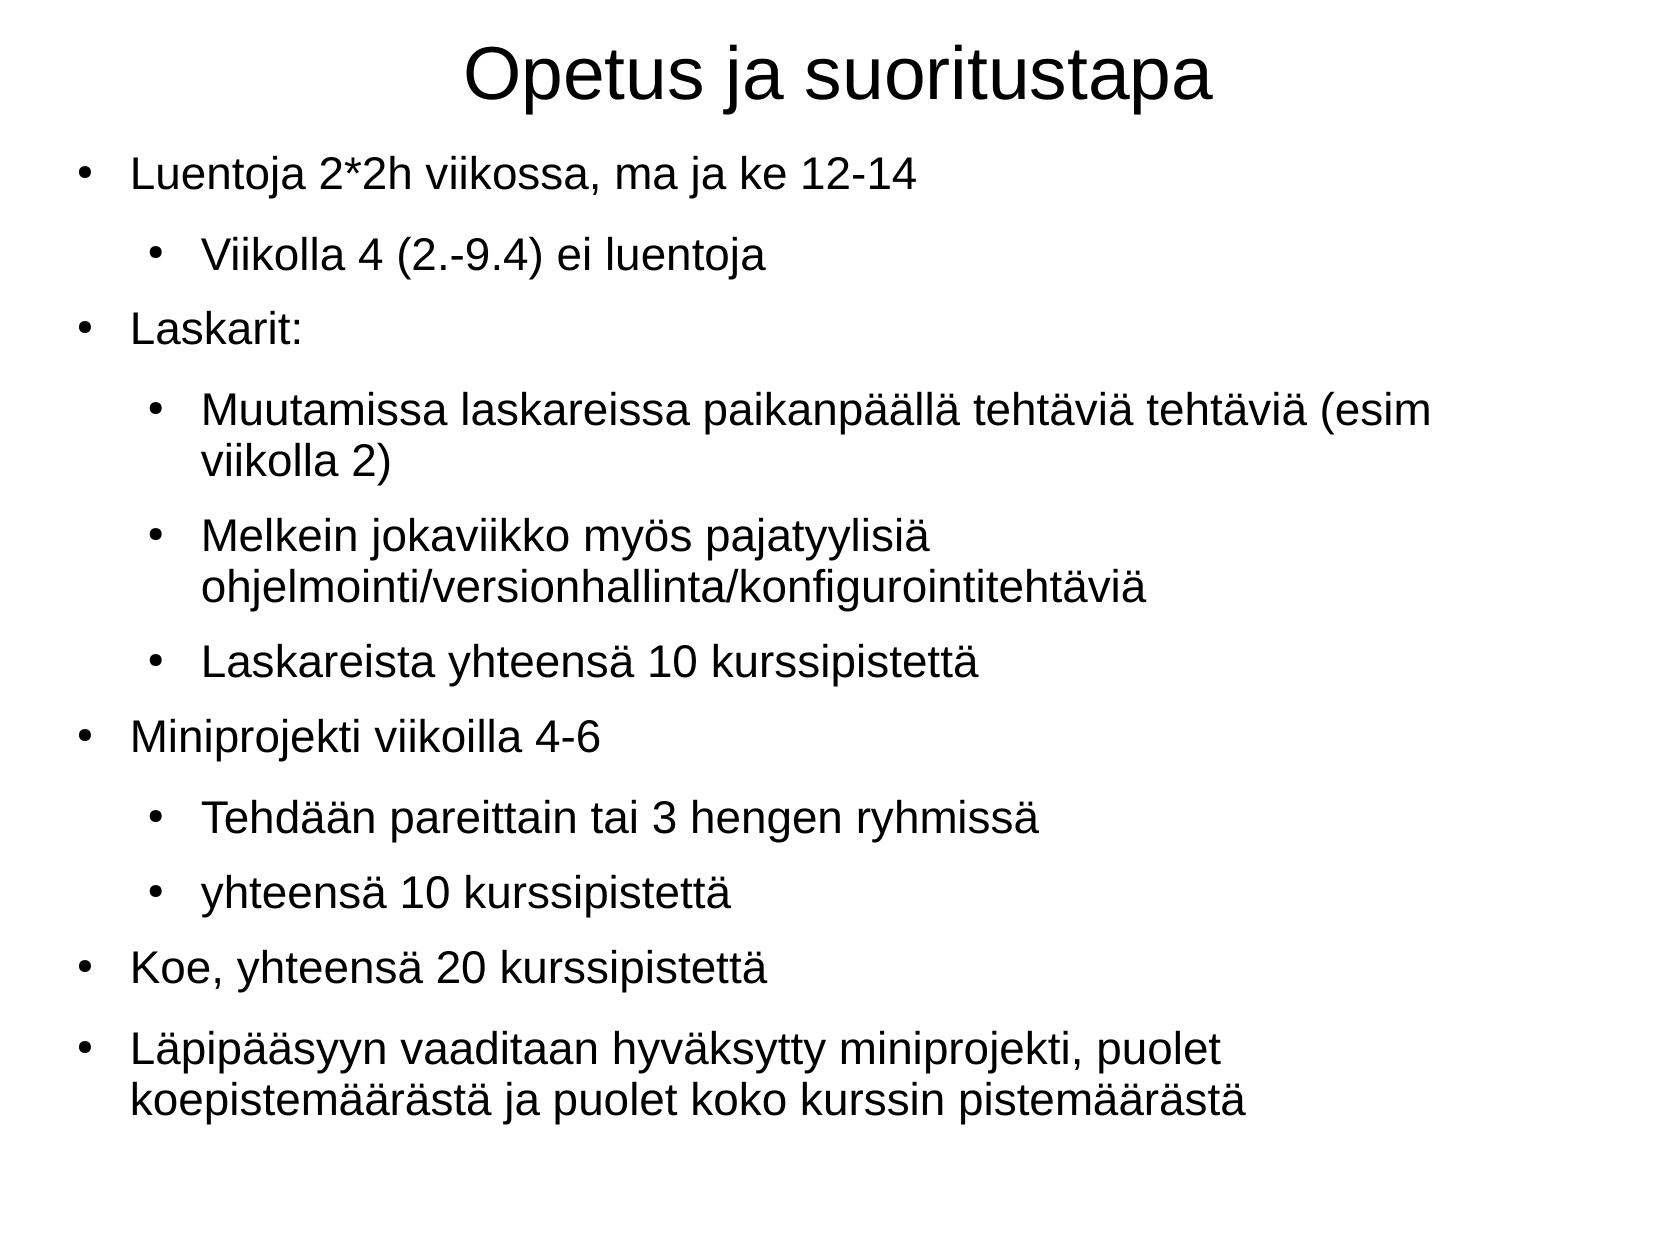

# Opetus ja suoritustapa
Luentoja 2*2h viikossa, ma ja ke 12-14
Viikolla 4 (2.-9.4) ei luentoja
Laskarit:
Muutamissa laskareissa paikanpäällä tehtäviä tehtäviä (esim viikolla 2)
Melkein jokaviikko myös pajatyylisiä ohjelmointi/versionhallinta/konfigurointitehtäviä
Laskareista yhteensä 10 kurssipistettä
Miniprojekti viikoilla 4-6
Tehdään pareittain tai 3 hengen ryhmissä
yhteensä 10 kurssipistettä
Koe, yhteensä 20 kurssipistettä
Läpipääsyyn vaaditaan hyväksytty miniprojekti, puolet koepistemäärästä ja puolet koko kurssin pistemäärästä